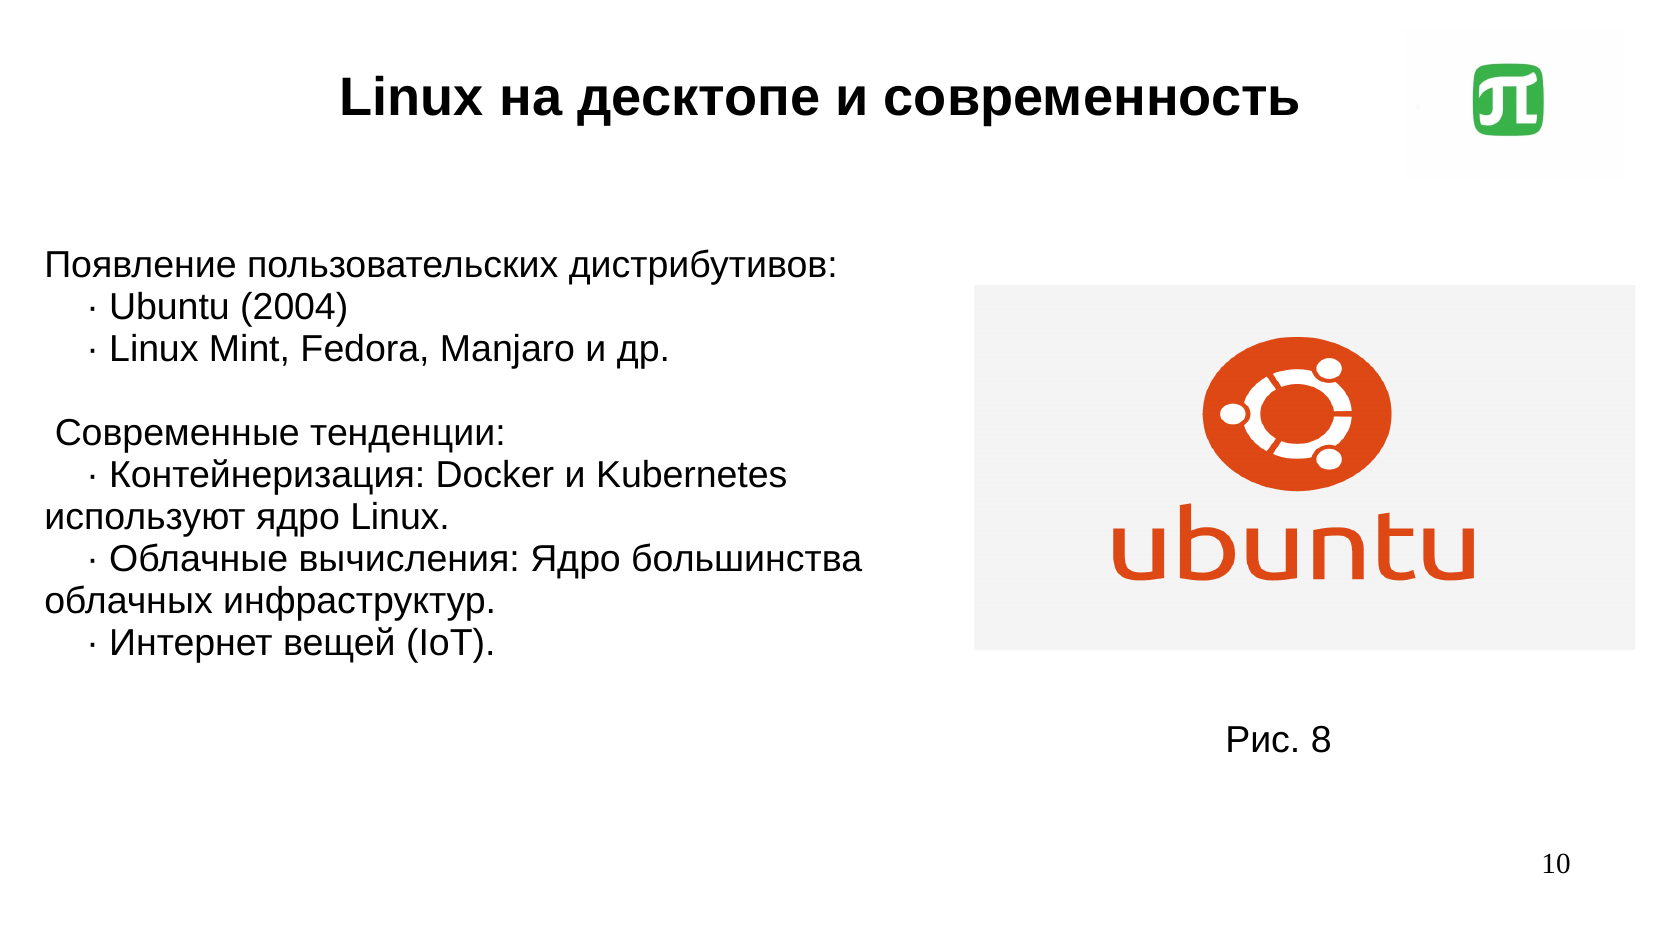

Linux на десктопе и современность
Появление пользовательских дистрибутивов:
 · Ubuntu (2004)
 · Linux Mint, Fedora, Manjaro и др.
 Современные тенденции:
 · Контейнеризация: Docker и Kubernetes используют ядро Linux.
 · Облачные вычисления: Ядро большинства облачных инфраструктур.
 · Интернет вещей (IoT).
Рис. 8
10